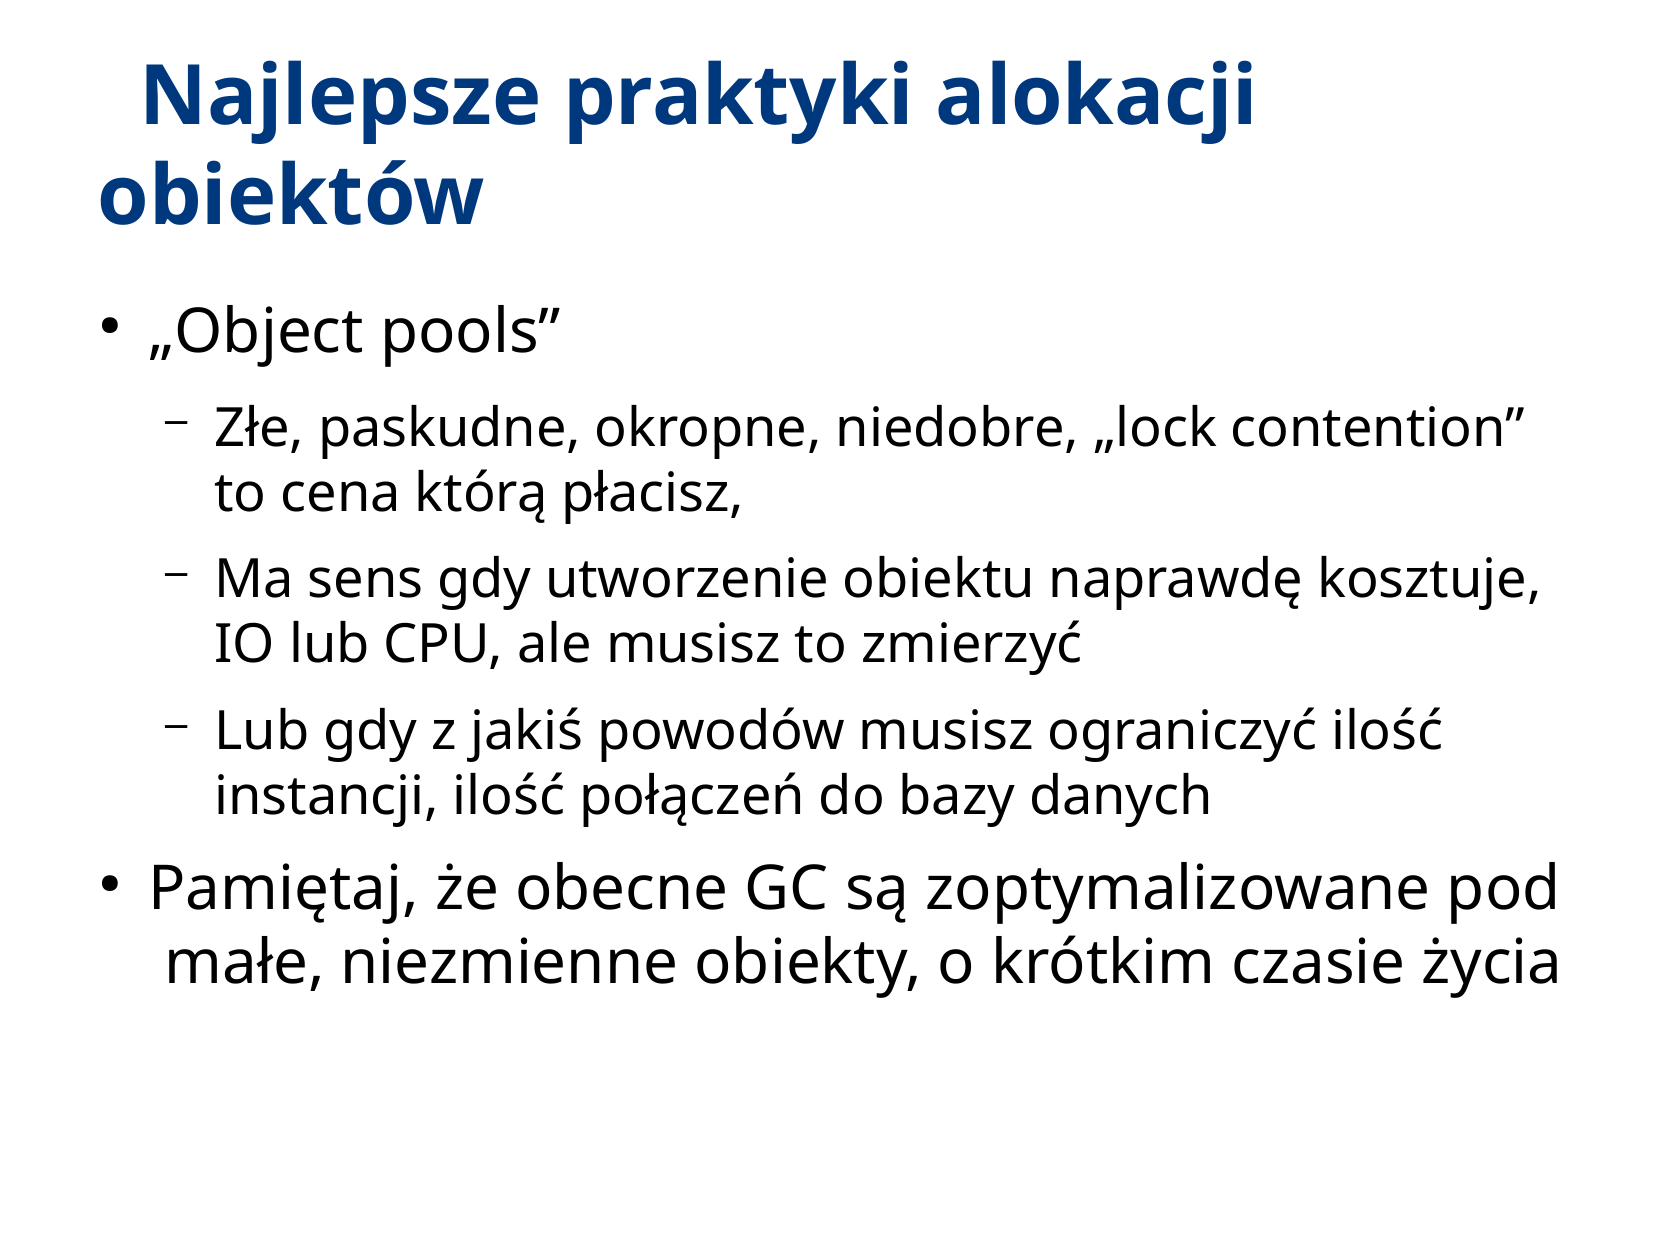

# Najlepsze praktyki alokacji obiektów
„Object pools”
Złe, paskudne, okropne, niedobre, „lock contention” to cena którą płacisz,
Ma sens gdy utworzenie obiektu naprawdę kosztuje, IO lub CPU, ale musisz to zmierzyć
Lub gdy z jakiś powodów musisz ograniczyć ilość instancji, ilość połączeń do bazy danych
Pamiętaj, że obecne GC są zoptymalizowane pod małe, niezmienne obiekty, o krótkim czasie życia